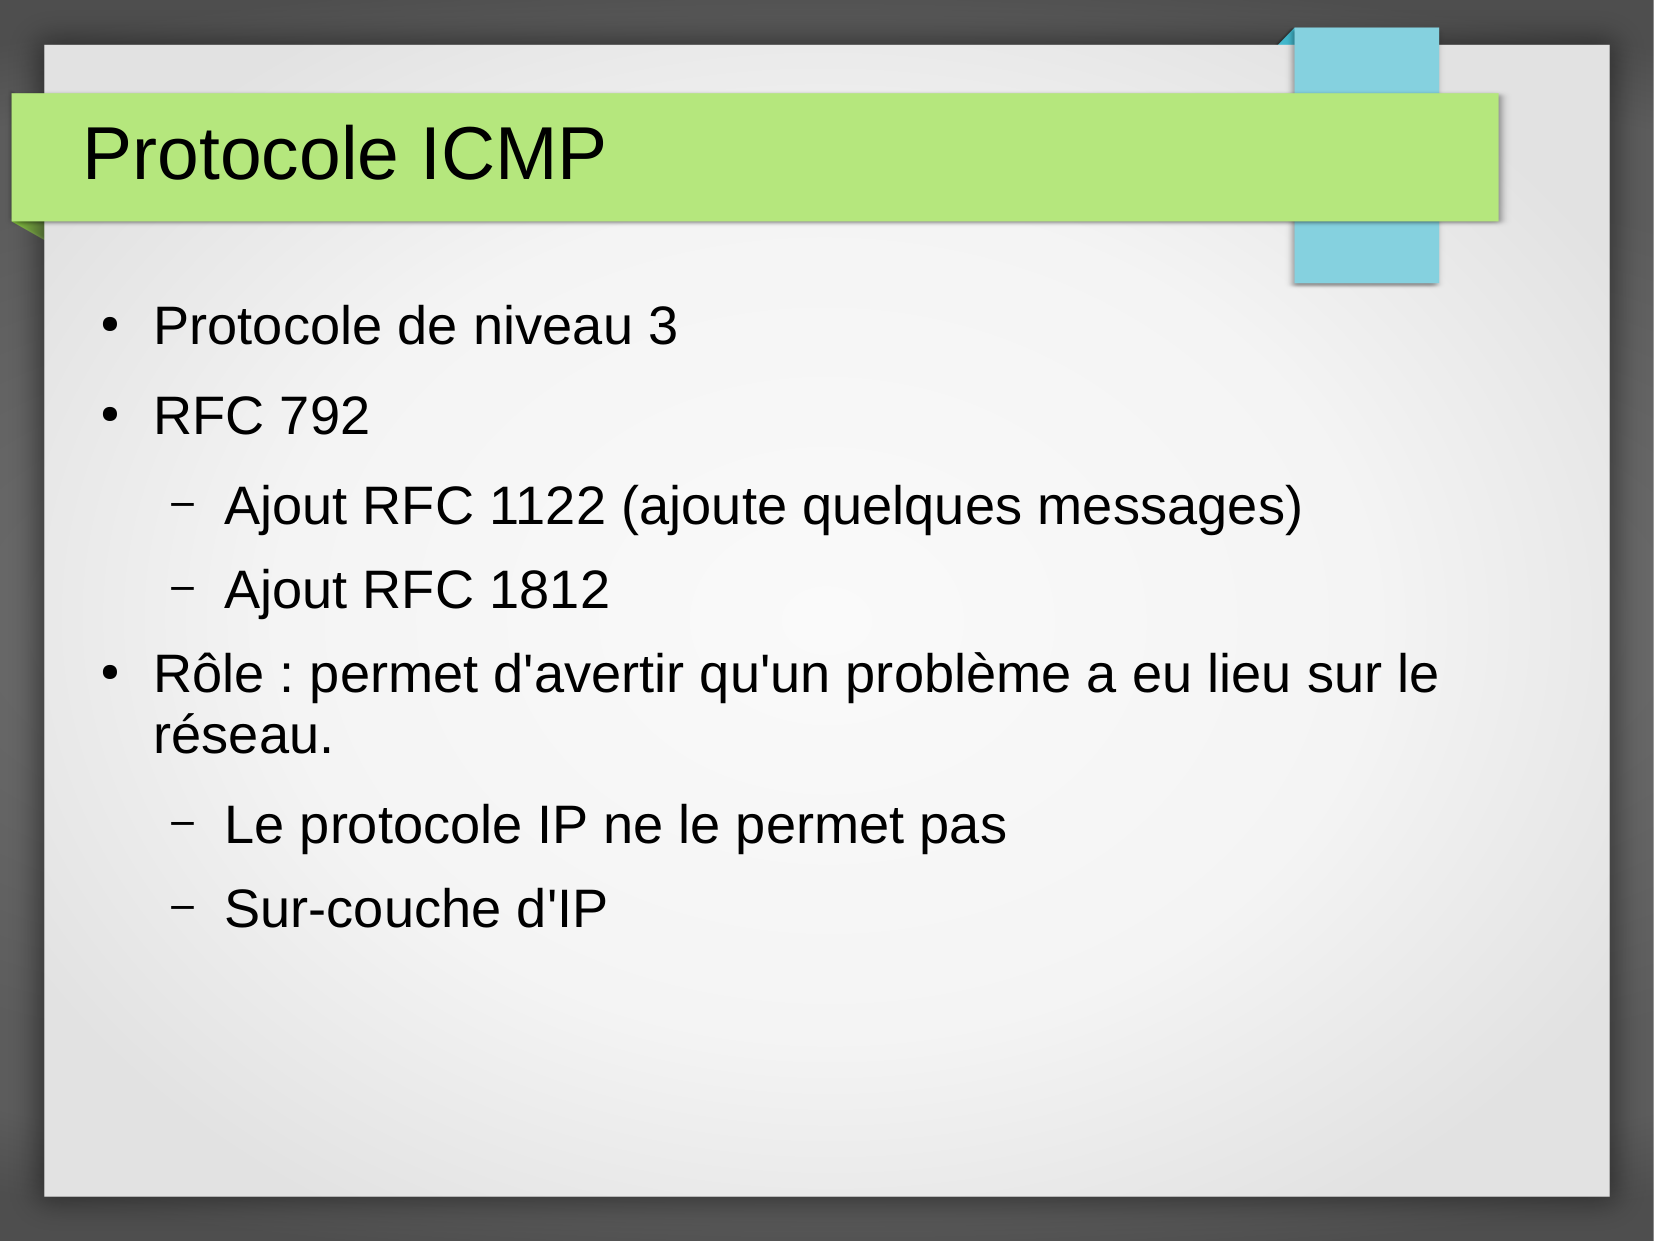

# Protocole ICMP
Protocole de niveau 3
RFC 792
Ajout RFC 1122 (ajoute quelques messages)
Ajout RFC 1812
Rôle : permet d'avertir qu'un problème a eu lieu sur le réseau.
Le protocole IP ne le permet pas
Sur-couche d'IP